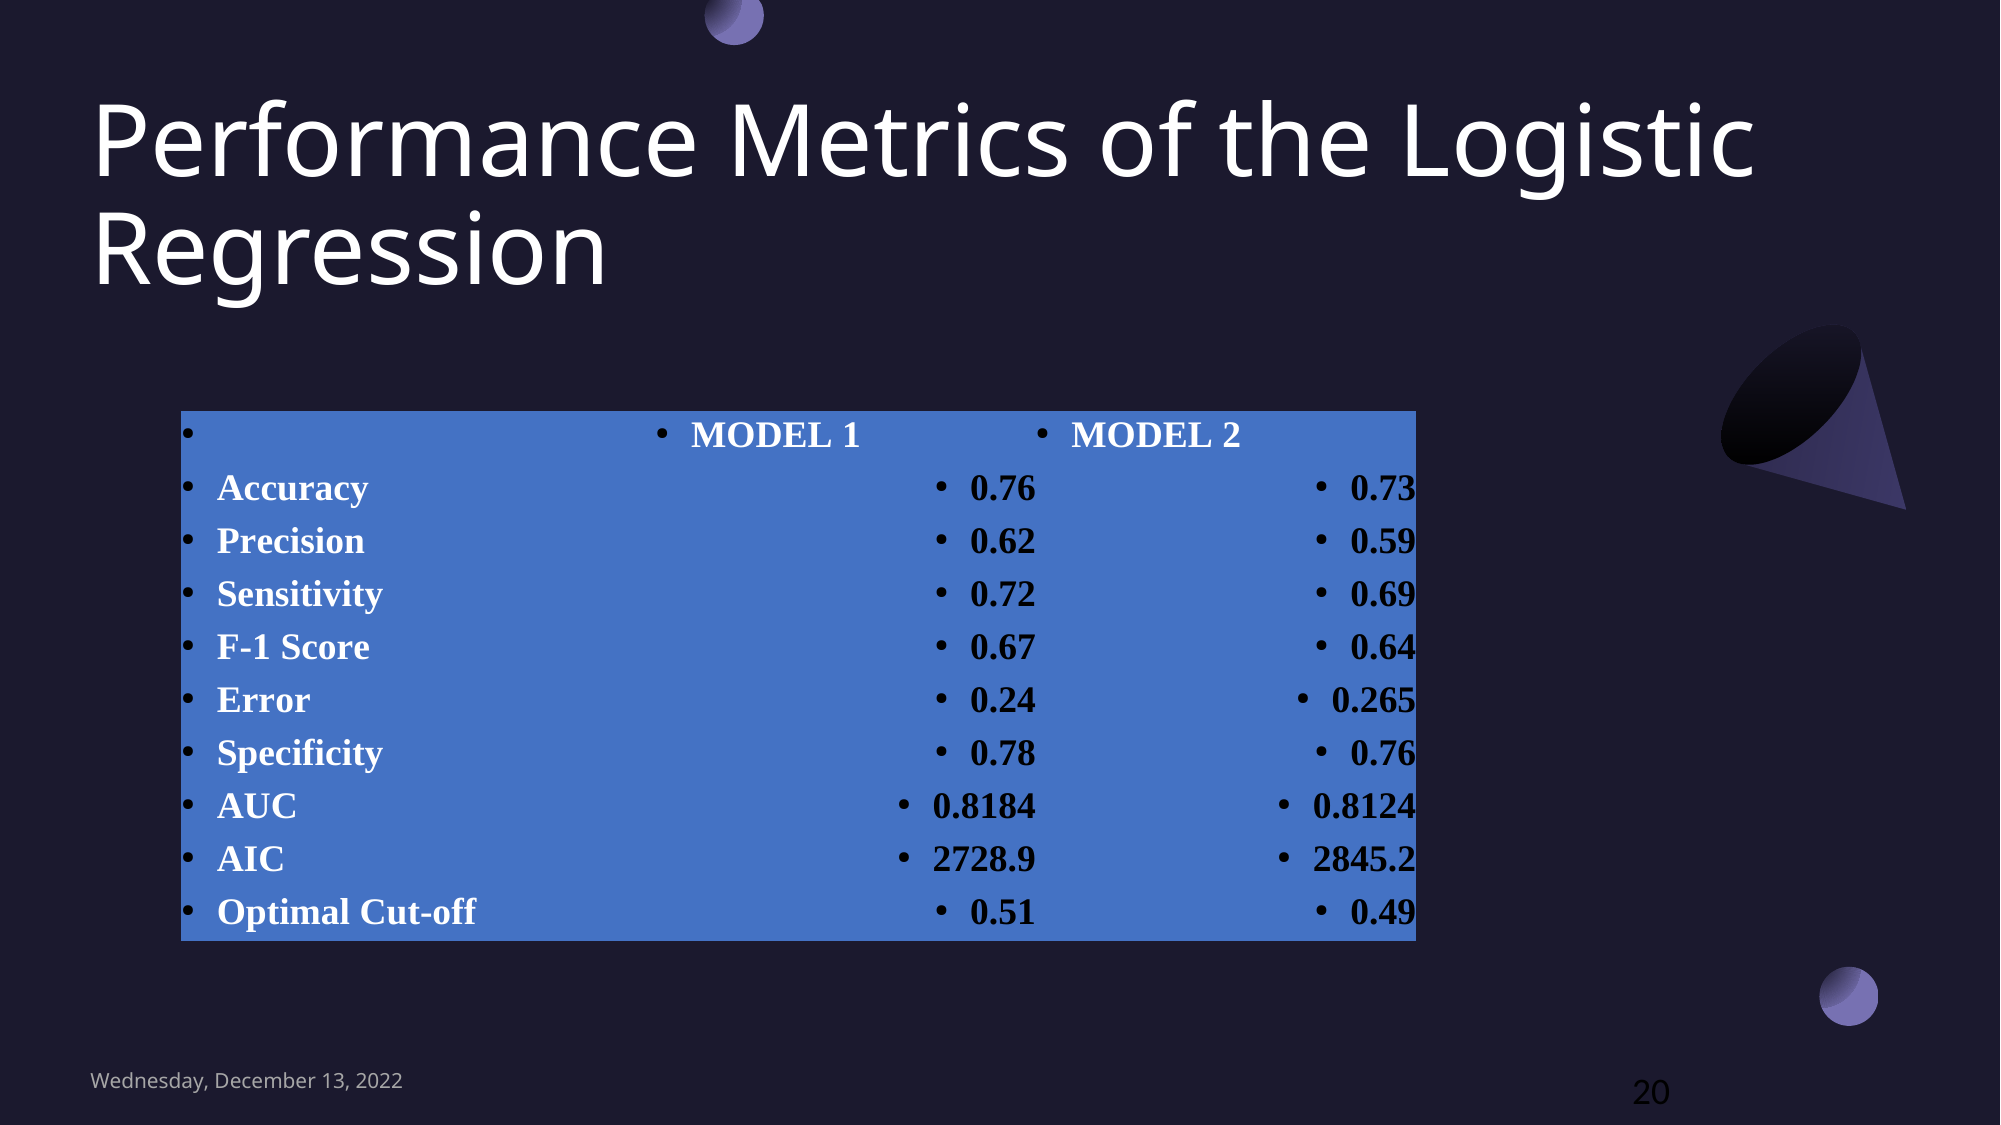

# Performance Metrics of the Logistic Regression
| | MODEL 1 | MODEL 2 |
| --- | --- | --- |
| Accuracy | 0.76 | 0.73 |
| Precision | 0.62 | 0.59 |
| Sensitivity | 0.72 | 0.69 |
| F-1 Score | 0.67 | 0.64 |
| Error | 0.24 | 0.265 |
| Specificity | 0.78 | 0.76 |
| AUC | 0.8184 | 0.8124 |
| AIC | 2728.9 | 2845.2 |
| Optimal Cut-off | 0.51 | 0.49 |
Wednesday, December 13, 2022